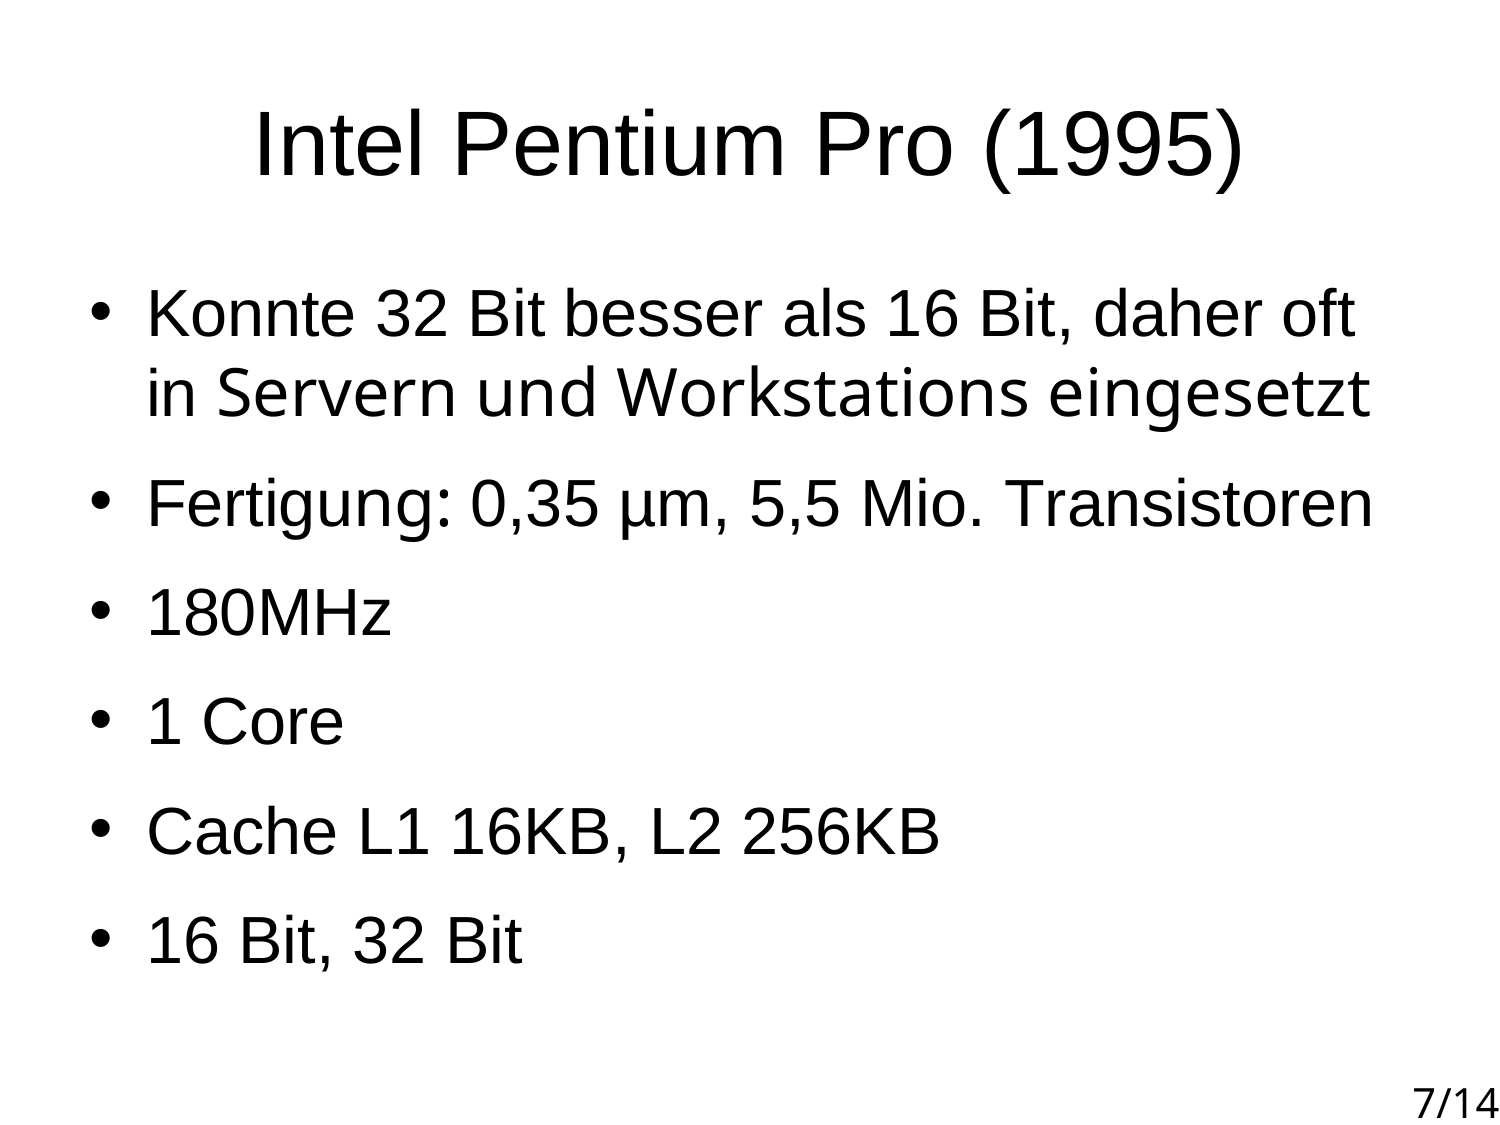

# Intel Pentium Pro (1995)
Konnte 32 Bit besser als 16 Bit, daher oft in Servern und Workstations eingesetzt
Fertigung: 0,35 µm, 5,5 Mio. Transistoren
180MHz
1 Core
Cache L1 16KB, L2 256KB
16 Bit, 32 Bit
7